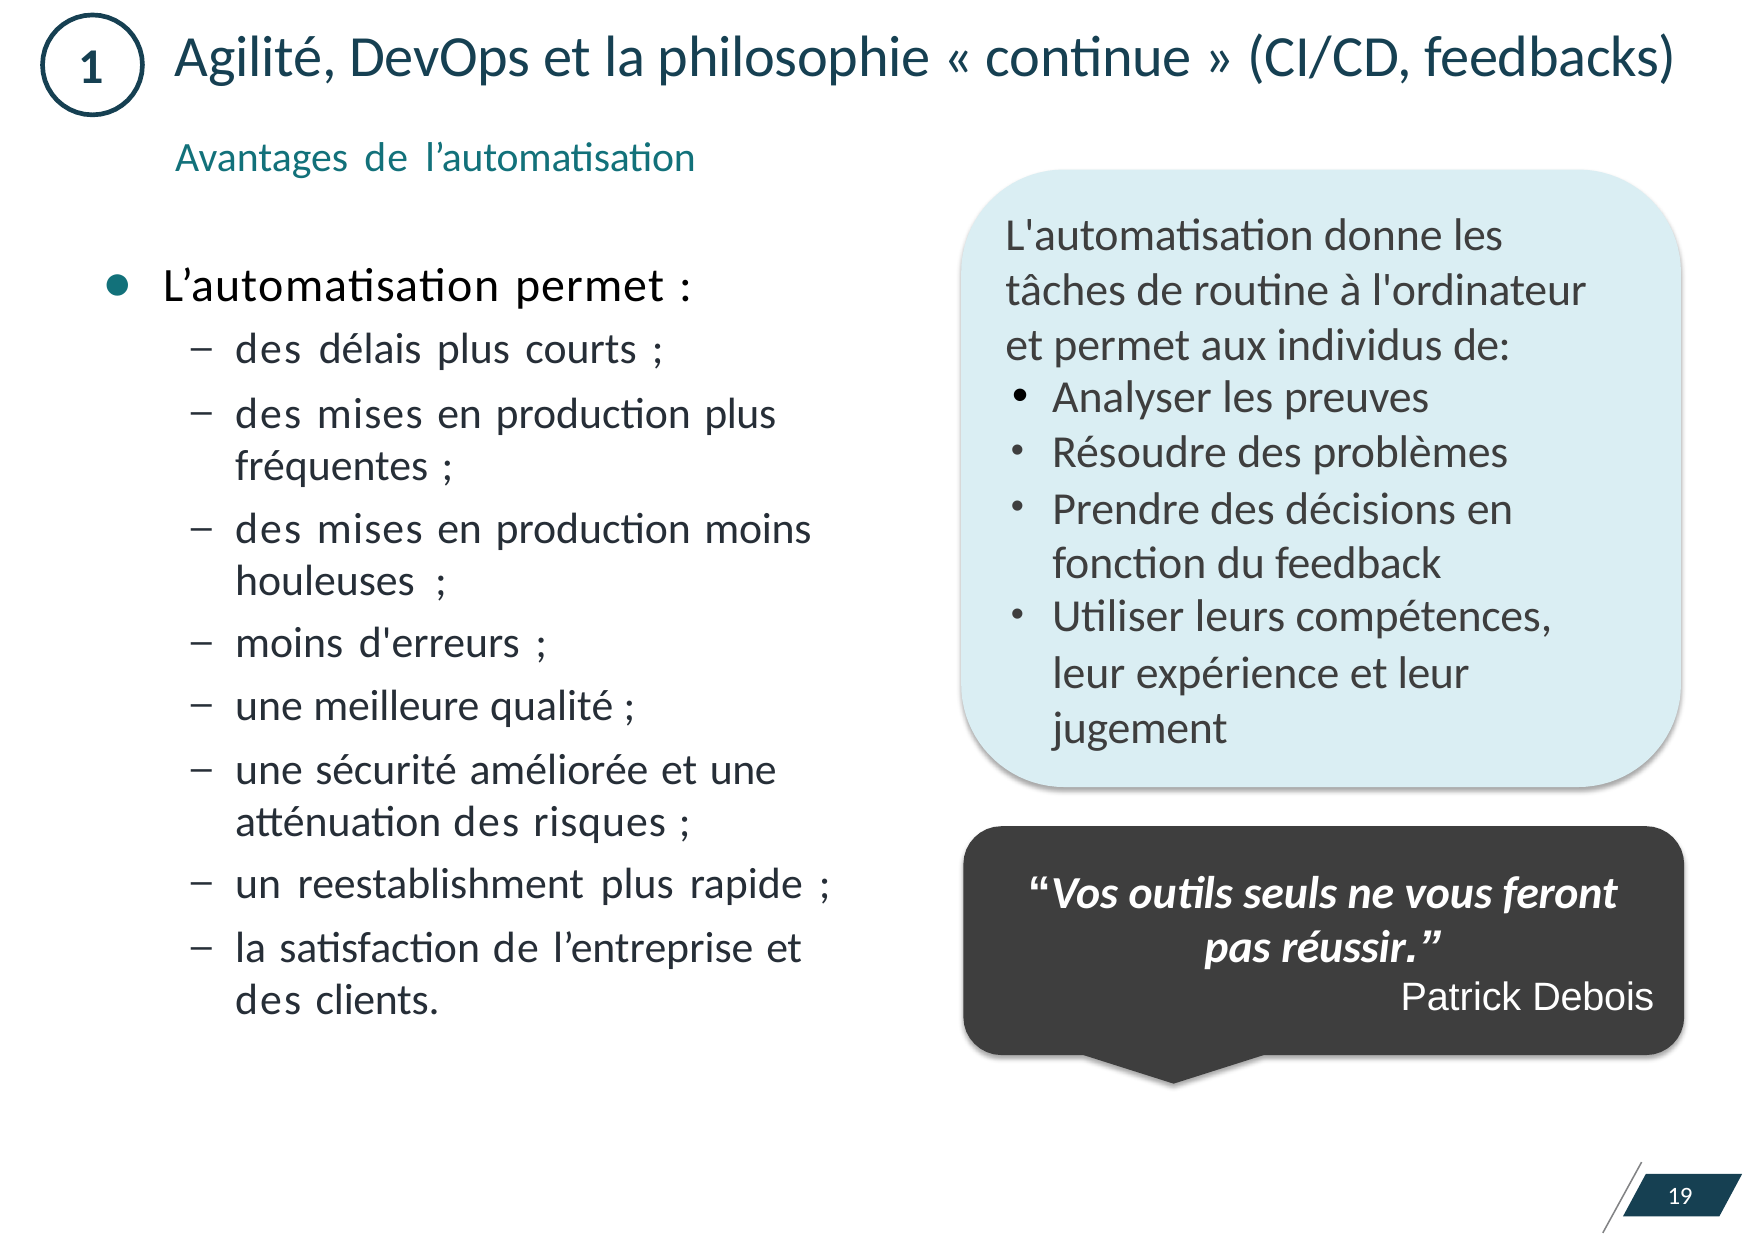

# Agilité, DevOps et la philosophie « continue » (CI/CD, feedbacks)
1
Avantages de l’automatisation
L’automatisation permet :
des délais plus courts ;
des mises en production plus fréquentes ;
des mises en production moins houleuses ;
moins d'erreurs ;
une meilleure qualité ;
une sécurité améliorée et une atténuation des risques ;
un reestablishment plus rapide ;
la satisfaction de l’entreprise et des clients.
L'automatisation donne les tâches de routine à l'ordinateur et permet aux individus de:
Analyser les preuves
Résoudre des problèmes
Prendre des décisions en fonction du feedback
Utiliser leurs compétences,
leur expérience et leur jugement
“Vos outils seuls ne vous feront pas réussir.”
Patrick Debois